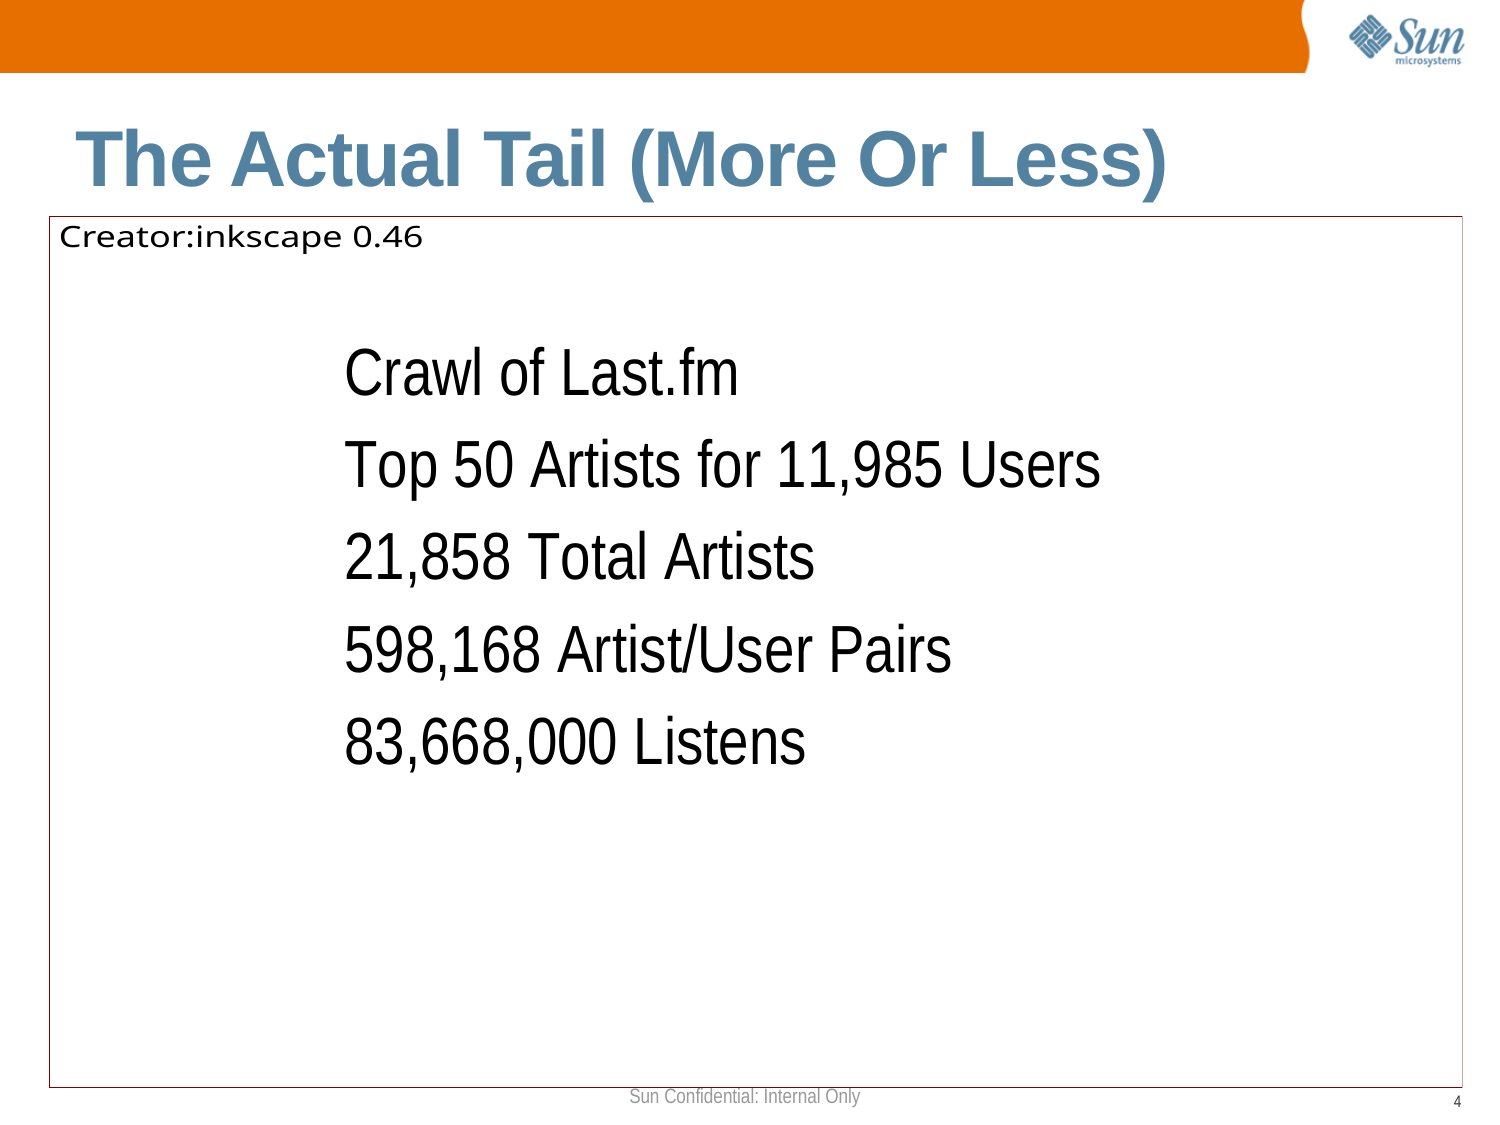

# The Actual Tail (More Or Less)
Crawl of Last.fm
Top 50 Artists for 11,985 Users
21,858 Total Artists
598,168 Artist/User Pairs
83,668,000 Listens